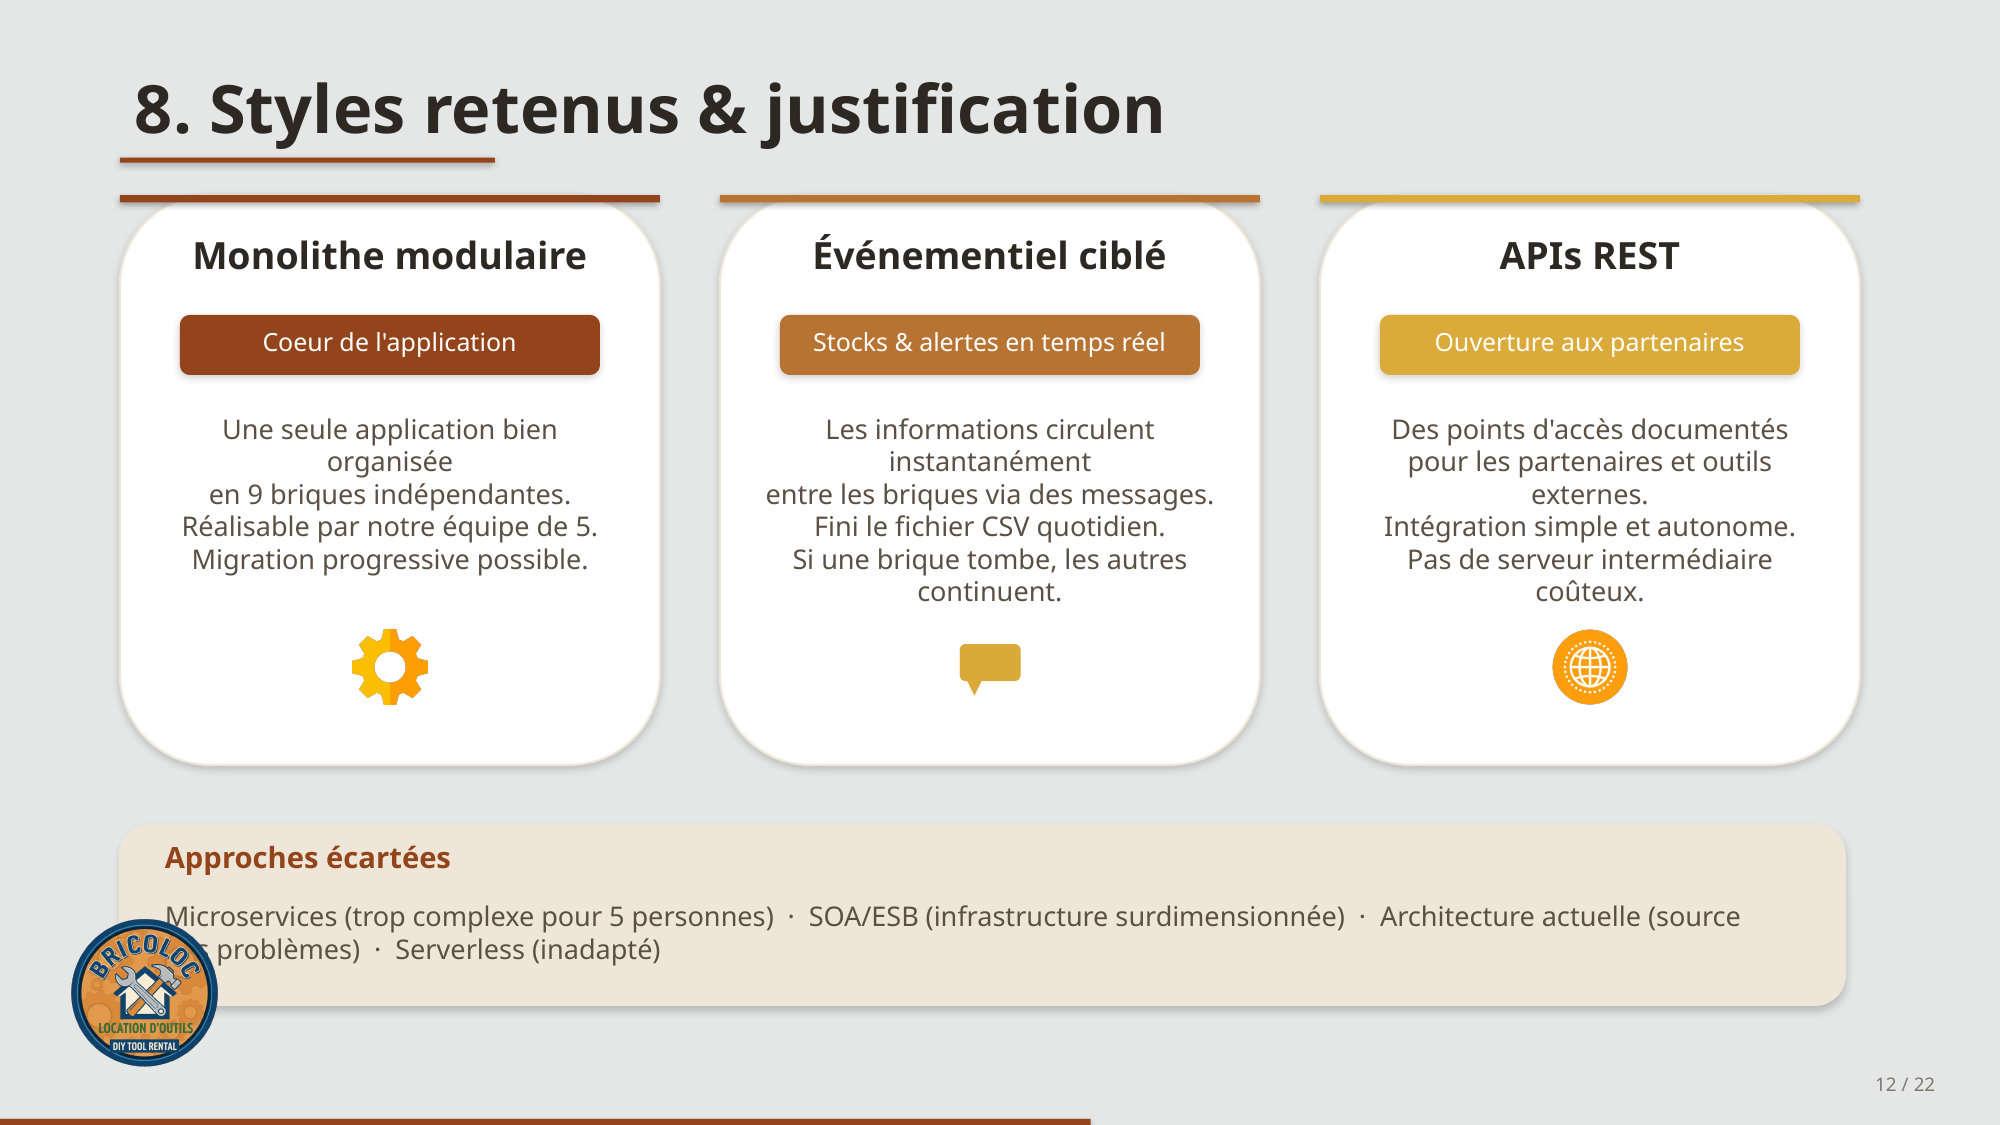

8. Styles retenus & justification
Monolithe modulaire
Événementiel ciblé
APIs REST
Coeur de l'application
Stocks & alertes en temps réel
Ouverture aux partenaires
Une seule application bien organisée
en 9 briques indépendantes.
Réalisable par notre équipe de 5.
Migration progressive possible.
Les informations circulent instantanément
entre les briques via des messages.
Fini le fichier CSV quotidien.
Si une brique tombe, les autres continuent.
Des points d'accès documentés
pour les partenaires et outils externes.
Intégration simple et autonome.
Pas de serveur intermédiaire coûteux.
Approches écartées
Microservices (trop complexe pour 5 personnes) · SOA/ESB (infrastructure surdimensionnée) · Architecture actuelle (source des problèmes) · Serverless (inadapté)
12 / 22